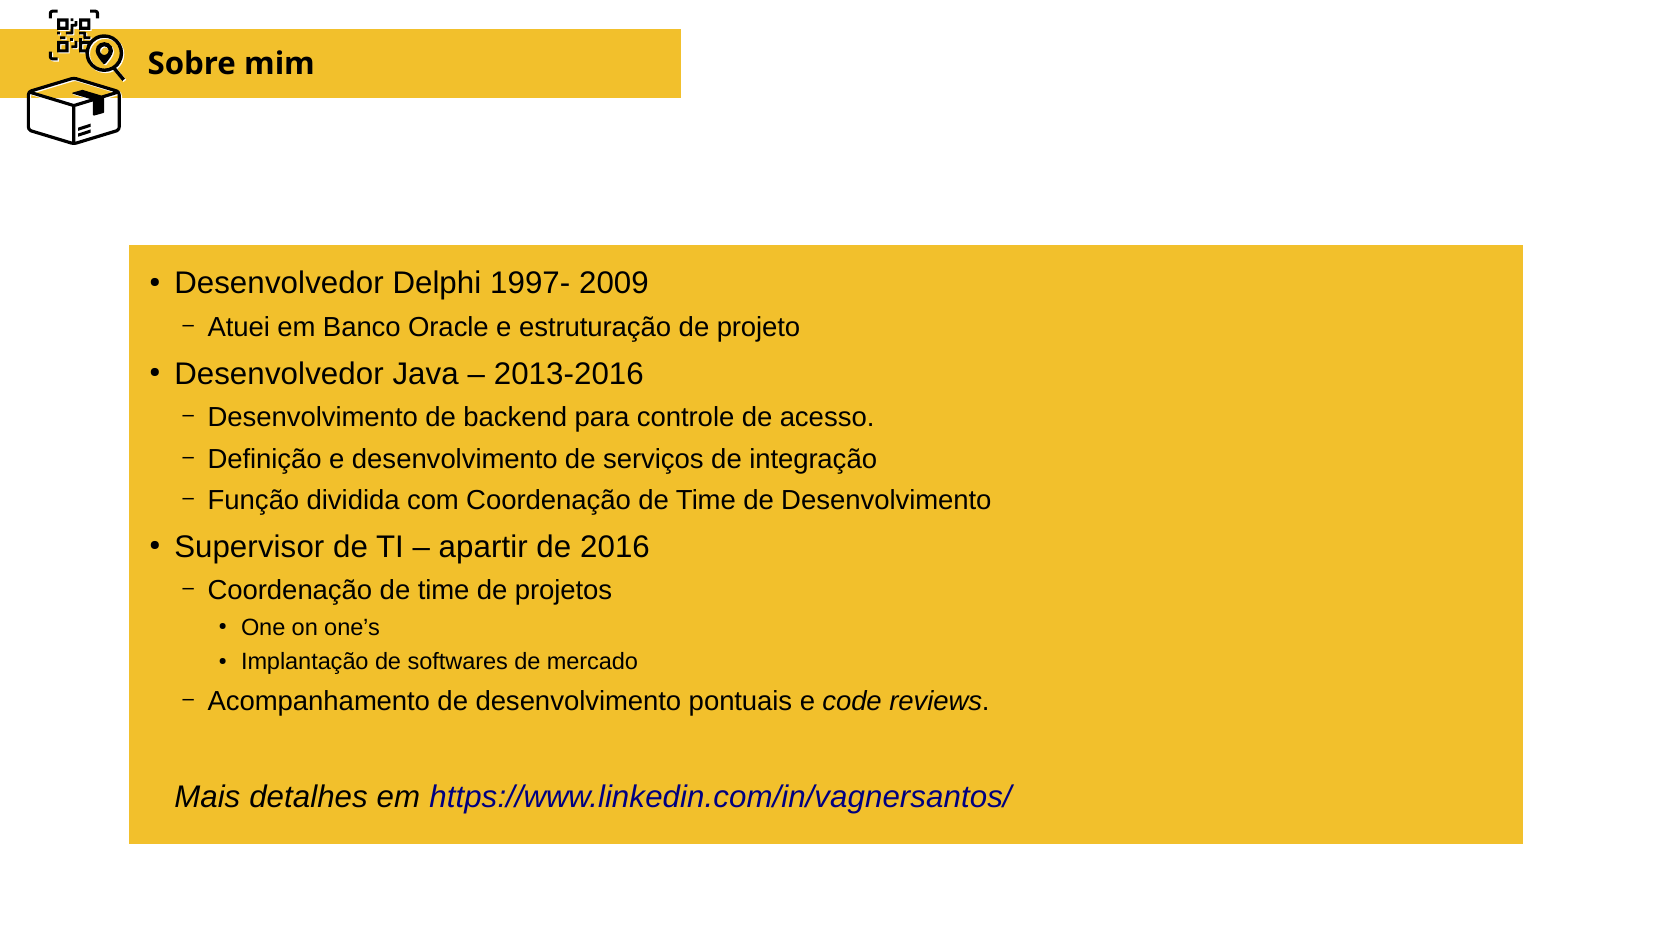

# Sobre mim
Desenvolvedor Delphi 1997- 2009
Atuei em Banco Oracle e estruturação de projeto
Desenvolvedor Java – 2013-2016
Desenvolvimento de backend para controle de acesso.
Definição e desenvolvimento de serviços de integração
Função dividida com Coordenação de Time de Desenvolvimento
Supervisor de TI – apartir de 2016
Coordenação de time de projetos
One on one’s
Implantação de softwares de mercado
Acompanhamento de desenvolvimento pontuais e code reviews.
Mais detalhes em https://www.linkedin.com/in/vagnersantos/